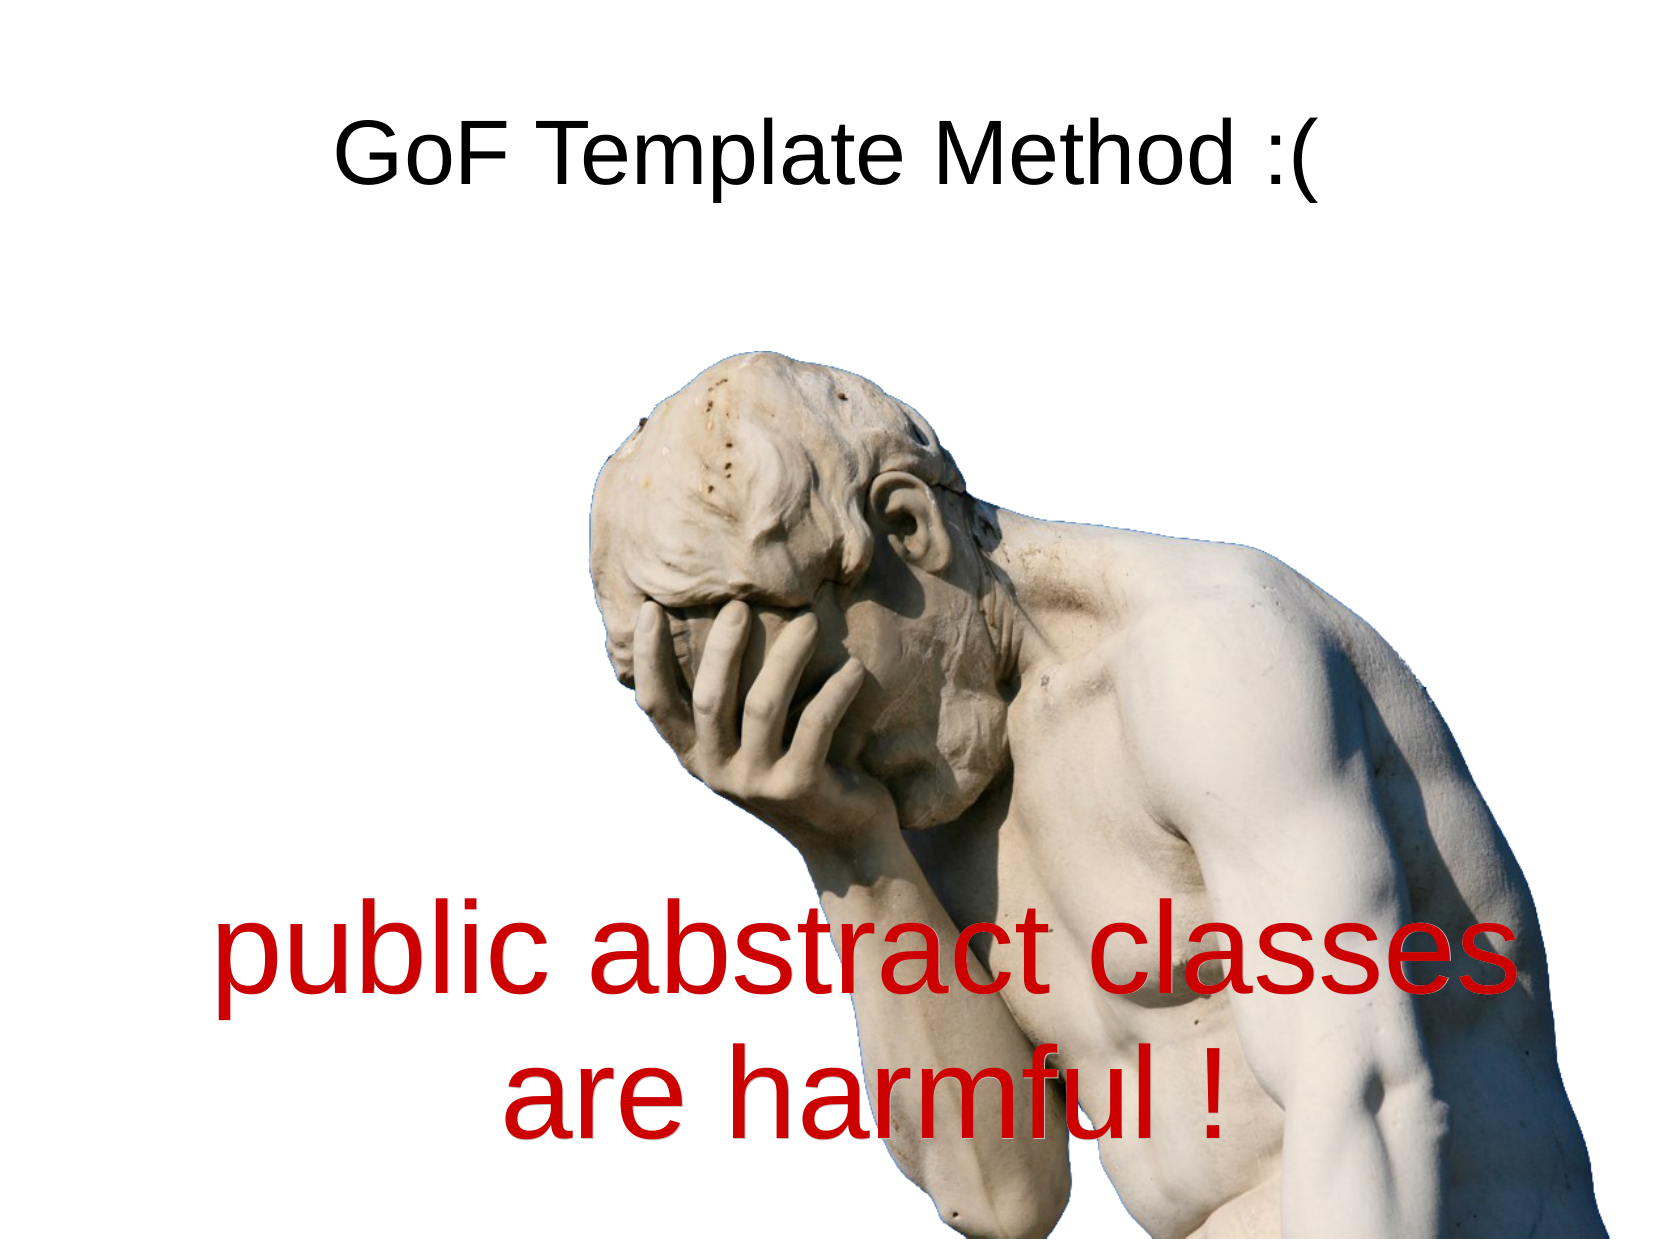

# GoF Template Method :(
public abstract classes
are harmful !